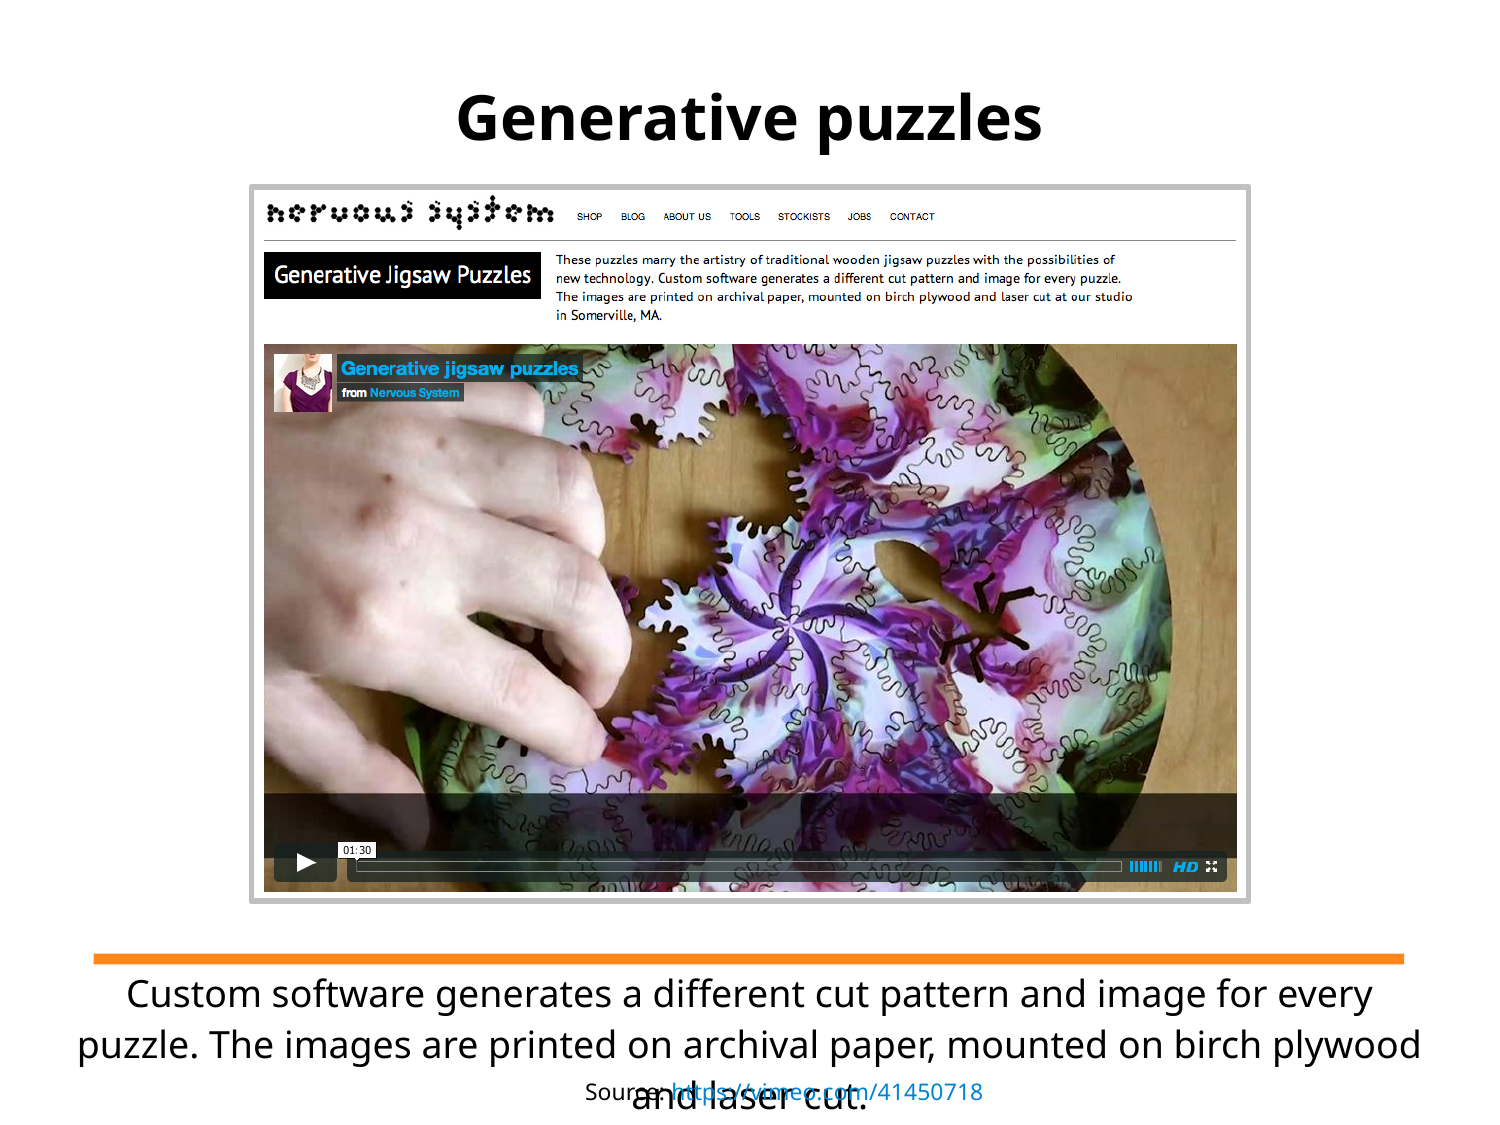

# Generative puzzles
Custom software generates a different cut pattern and image for every puzzle. The images are printed on archival paper, mounted on birch plywood and laser cut.
Source: https://vimeo.com/41450718